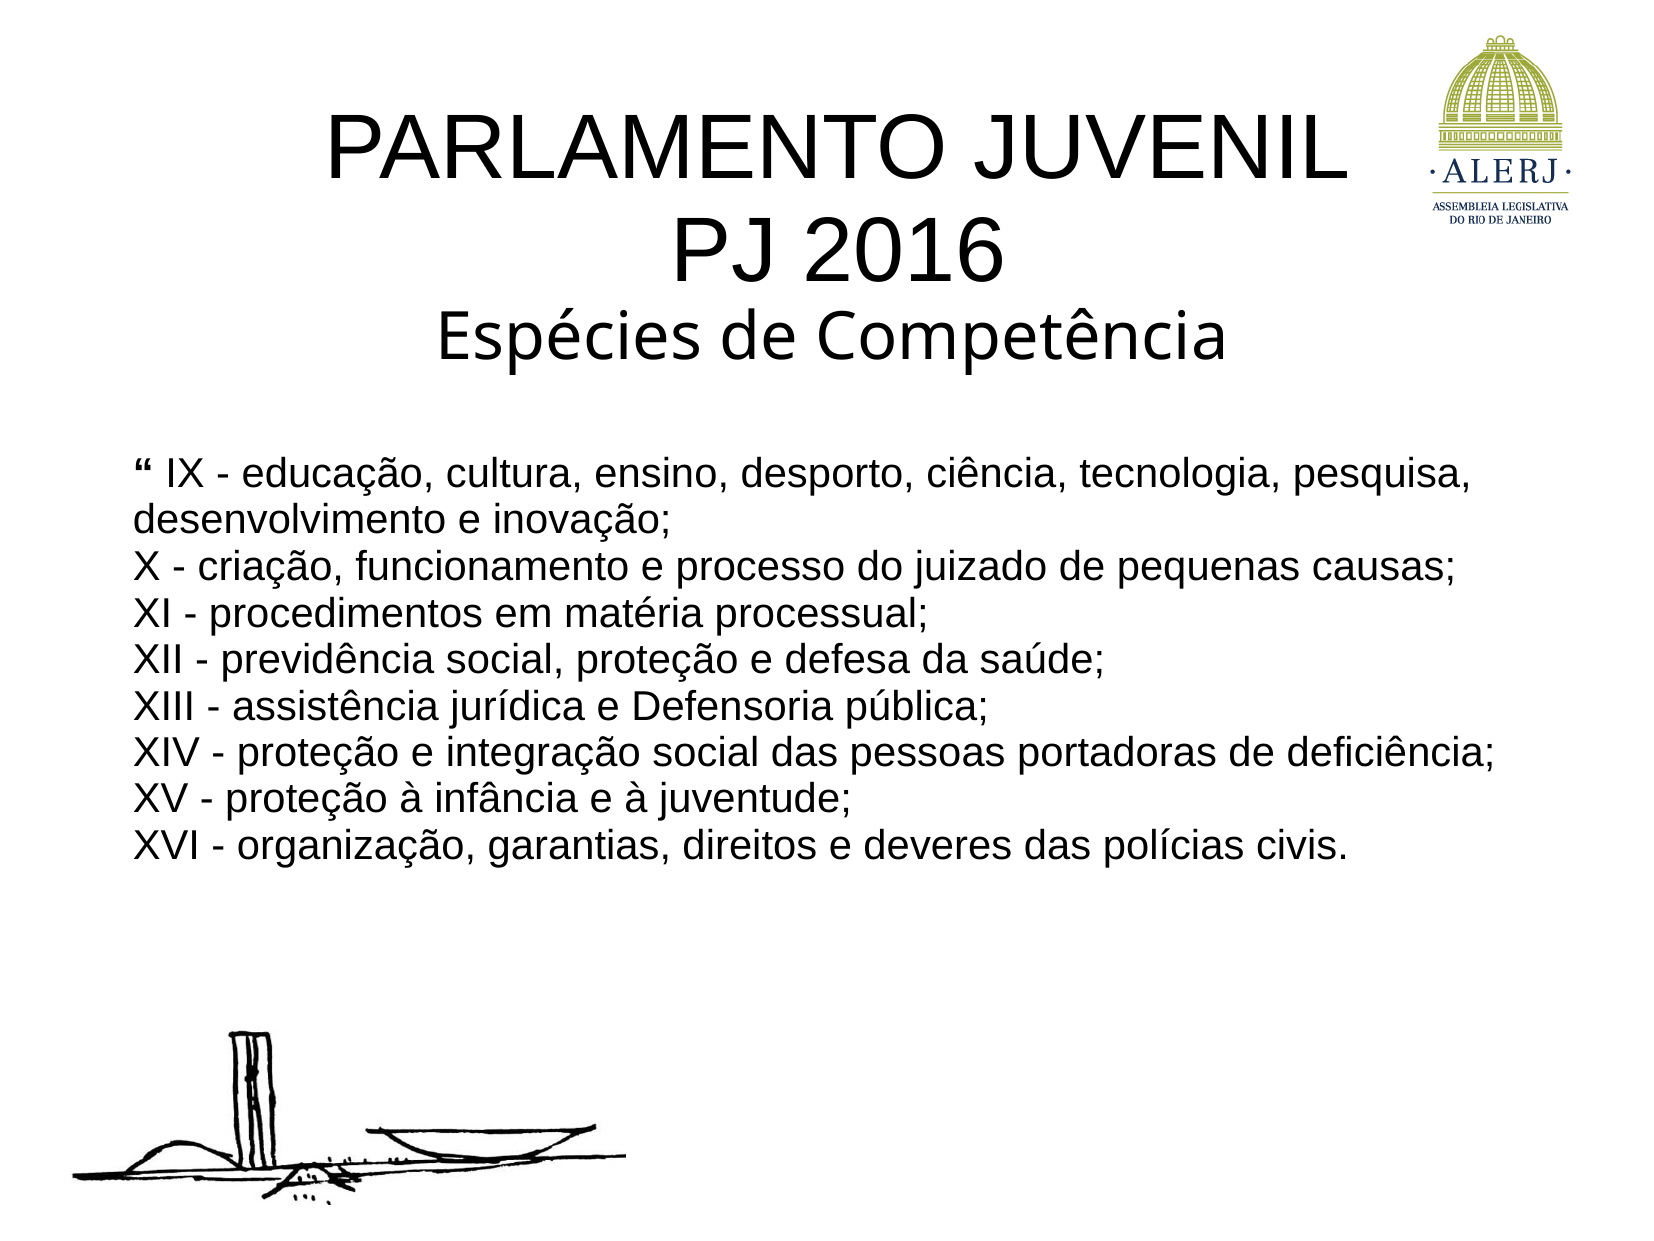

# PARLAMENTO JUVENIL PJ 2016
Espécies de Competência
“ IX - educação, cultura, ensino, desporto, ciência, tecnologia, pesquisa, desenvolvimento e inovação;
X - criação, funcionamento e processo do juizado de pequenas causas;
XI - procedimentos em matéria processual;
XII - previdência social, proteção e defesa da saúde;
XIII - assistência jurídica e Defensoria pública;
XIV - proteção e integração social das pessoas portadoras de deficiência;
XV - proteção à infância e à juventude;
XVI - organização, garantias, direitos e deveres das polícias civis.